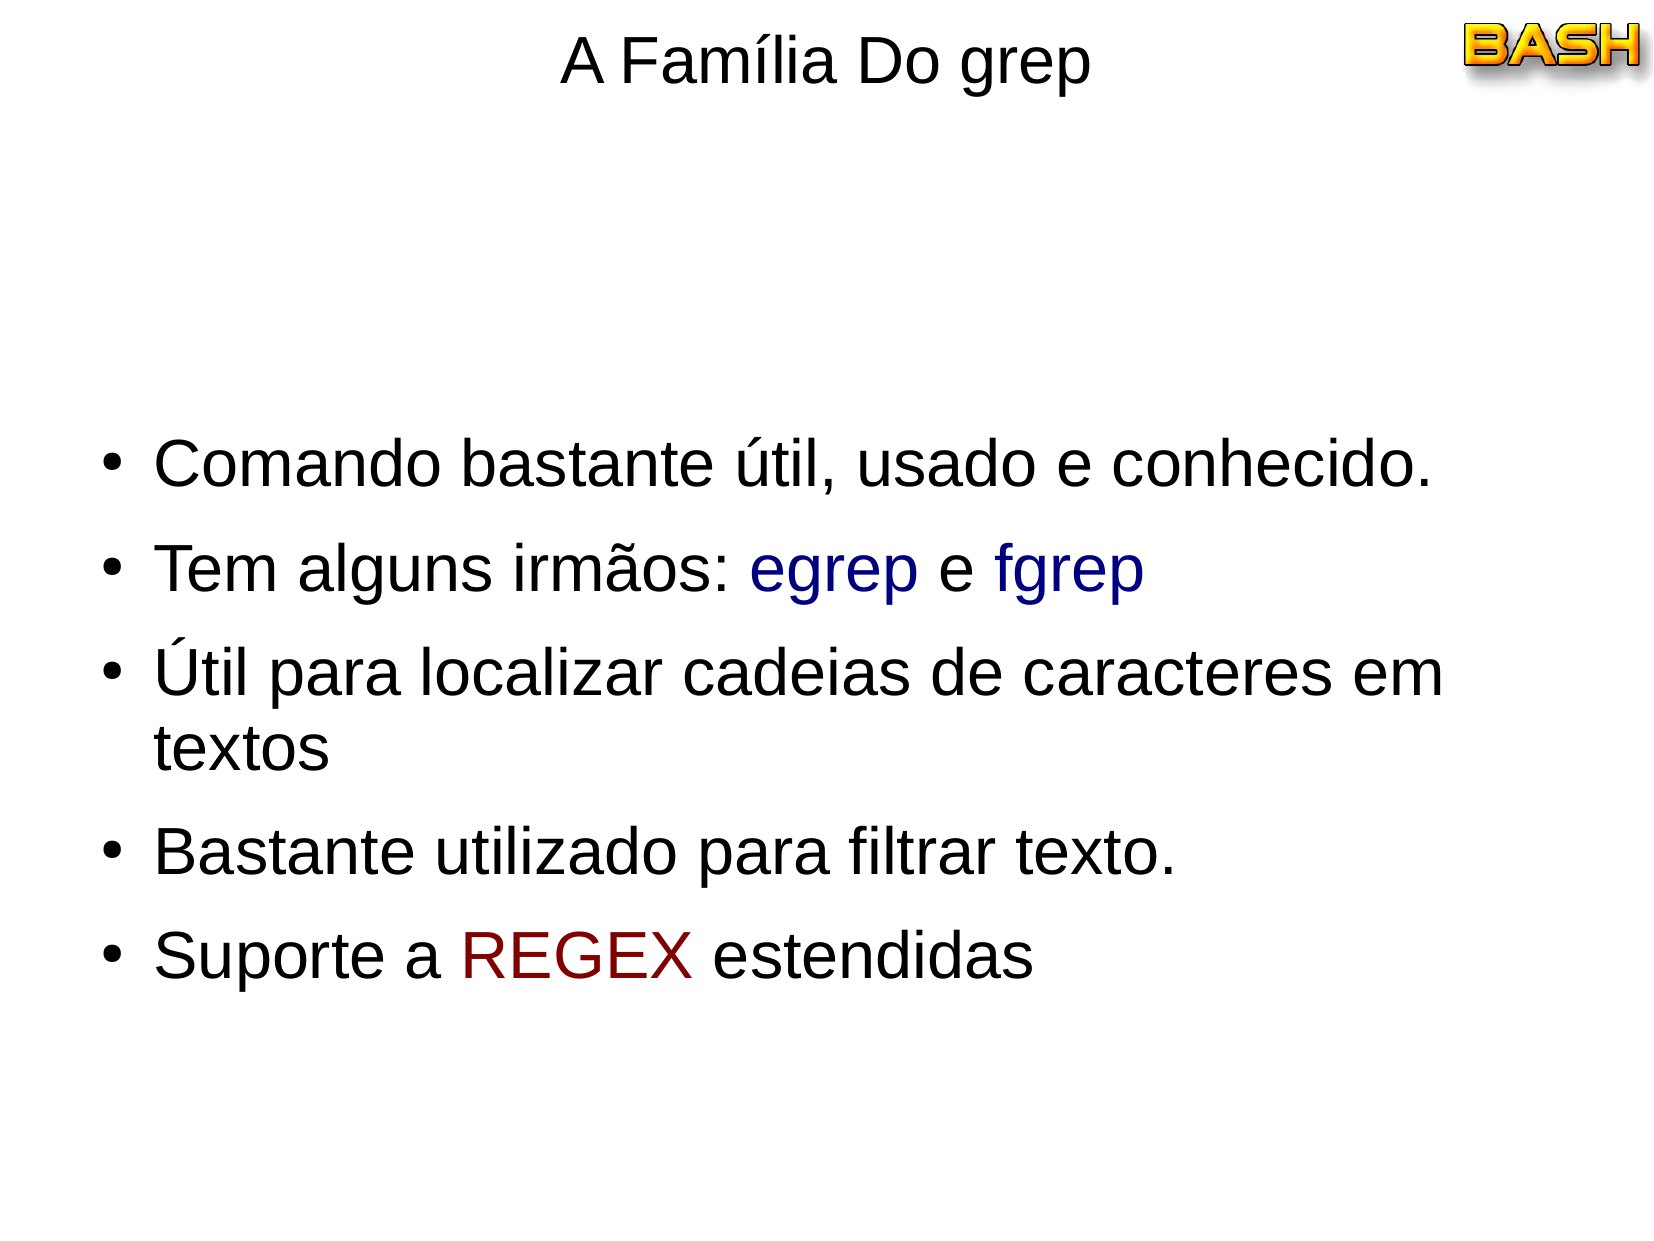

# A Família Do grep
Comando bastante útil, usado e conhecido.
Tem alguns irmãos: egrep e fgrep
Útil para localizar cadeias de caracteres em textos
Bastante utilizado para filtrar texto.
Suporte a REGEX estendidas